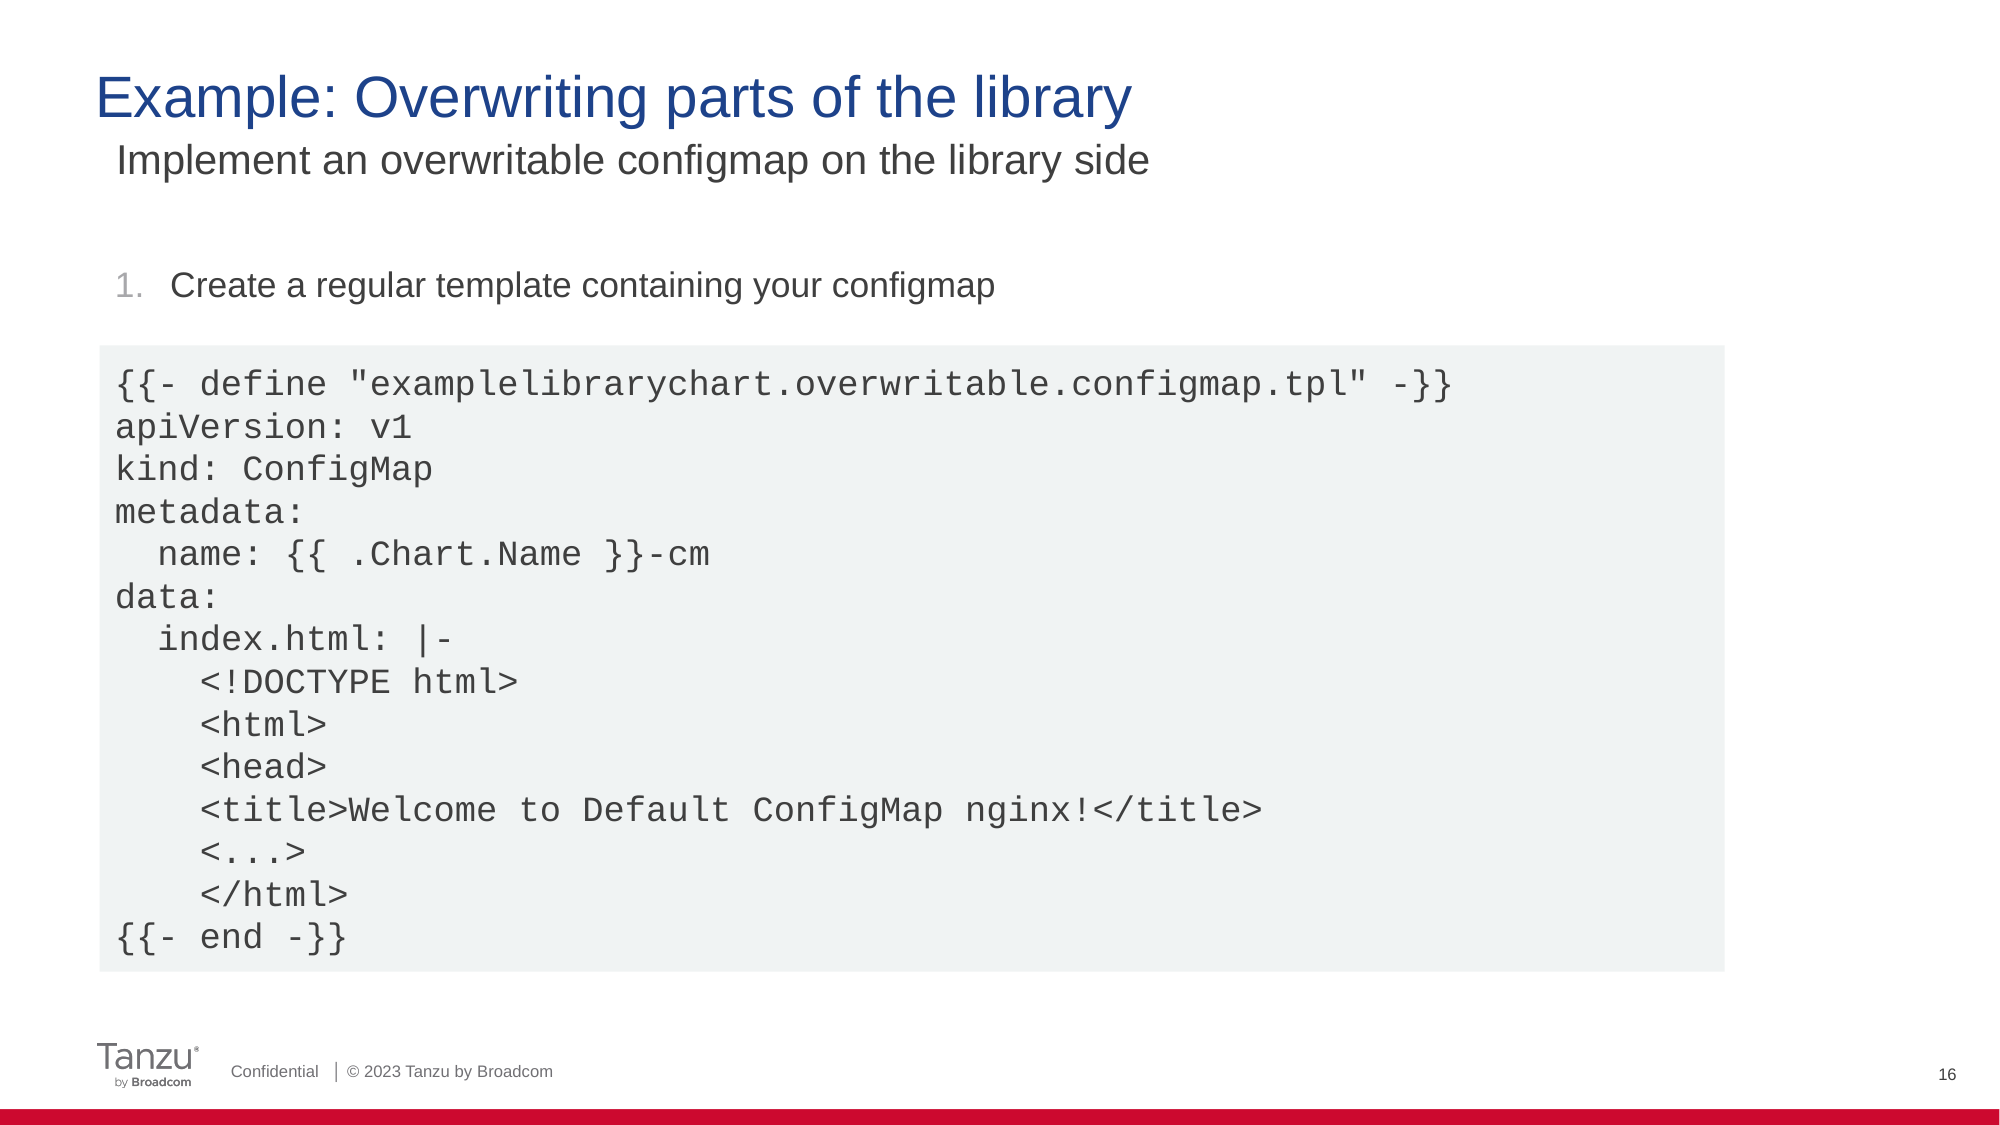

# Example: Overwriting parts of the library
Implement an overwritable configmap on the library side
Create a regular template containing your configmap
{{- define "examplelibrarychart.overwritable.configmap.tpl" -}}
apiVersion: v1
kind: ConfigMap
metadata:
 name: {{ .Chart.Name }}-cm
data:
 index.html: |-
 <!DOCTYPE html>
 <html>
 <head>
 <title>Welcome to Default ConfigMap nginx!</title>
 <...>
 </html>
{{- end -}}